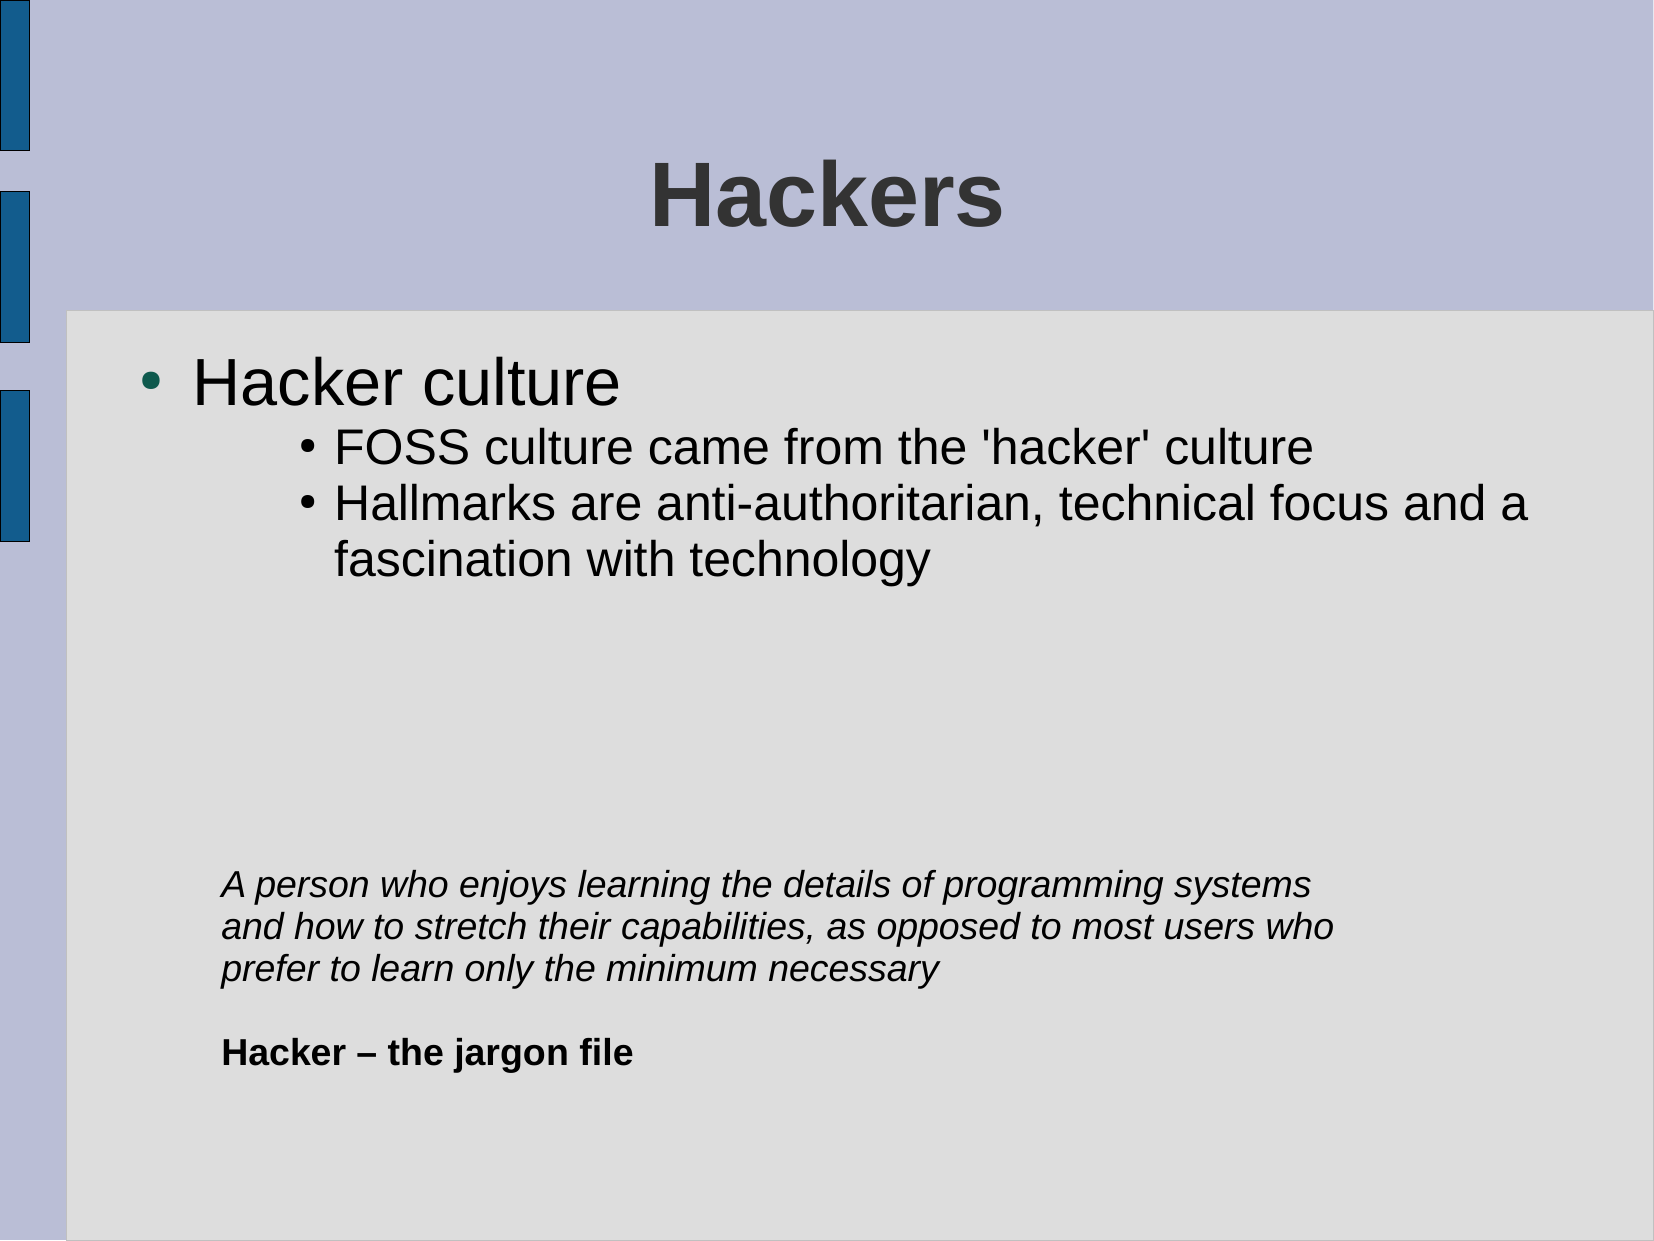

# Hackers
Hacker culture
FOSS culture came from the 'hacker' culture
Hallmarks are anti-authoritarian, technical focus and a fascination with technology
A person who enjoys learning the details of programming systems and how to stretch their capabilities, as opposed to most users who prefer to learn only the minimum necessary
Hacker – the jargon file